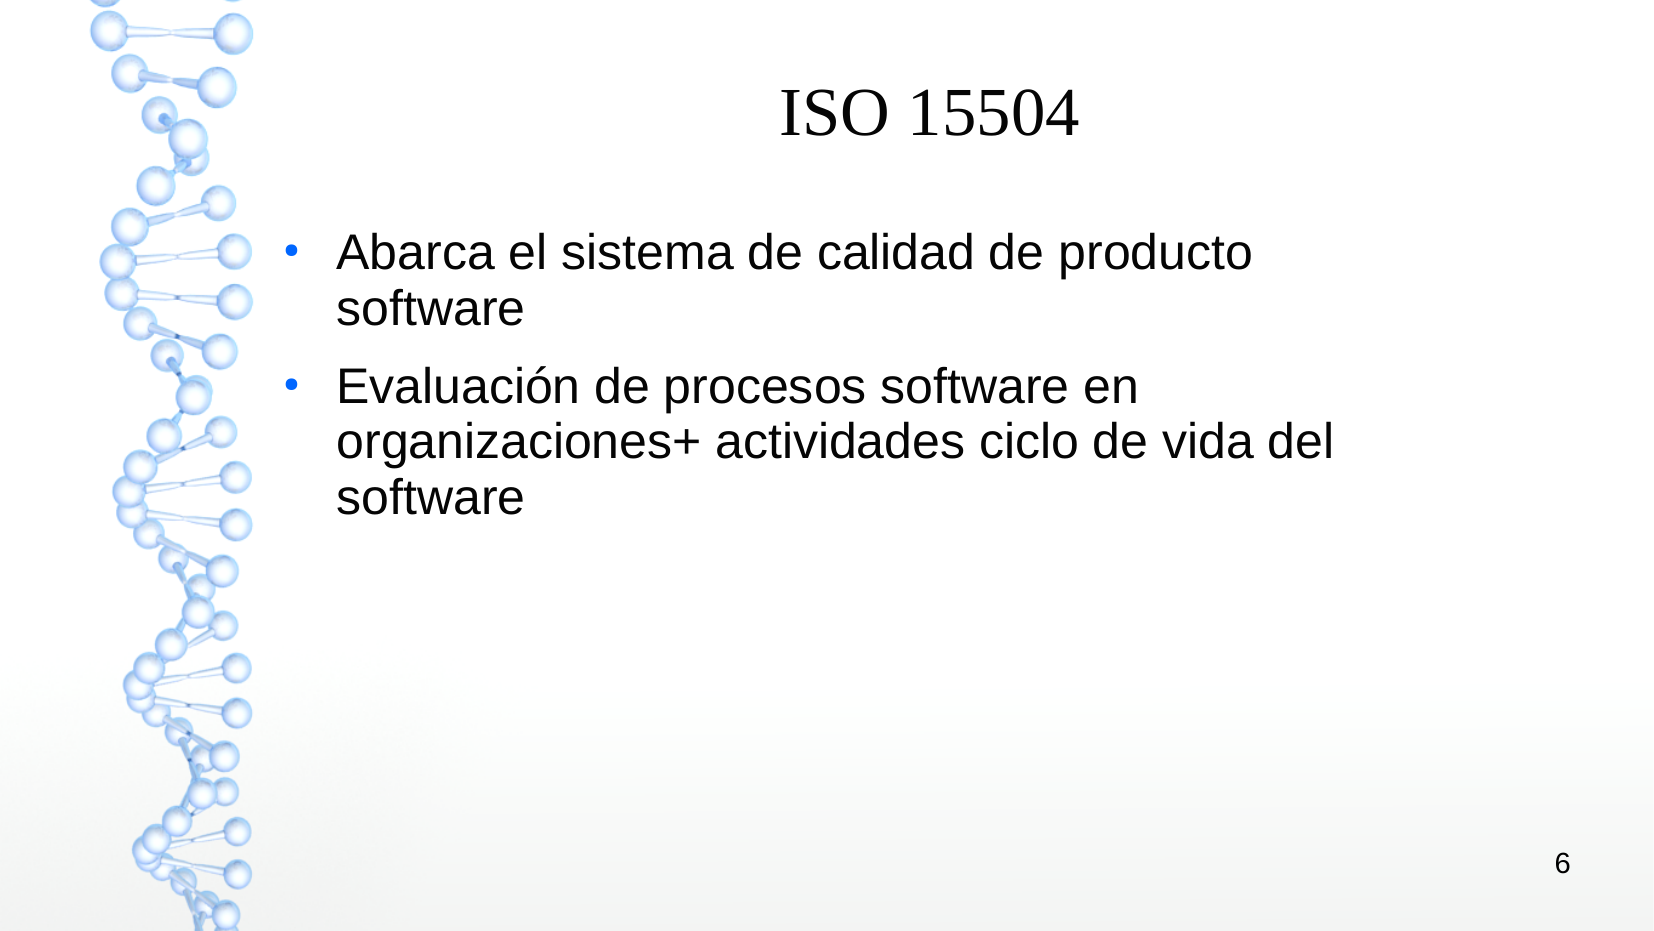

# ISO 15504
Abarca el sistema de calidad de producto software
Evaluación de procesos software en organizaciones+ actividades ciclo de vida del software
6